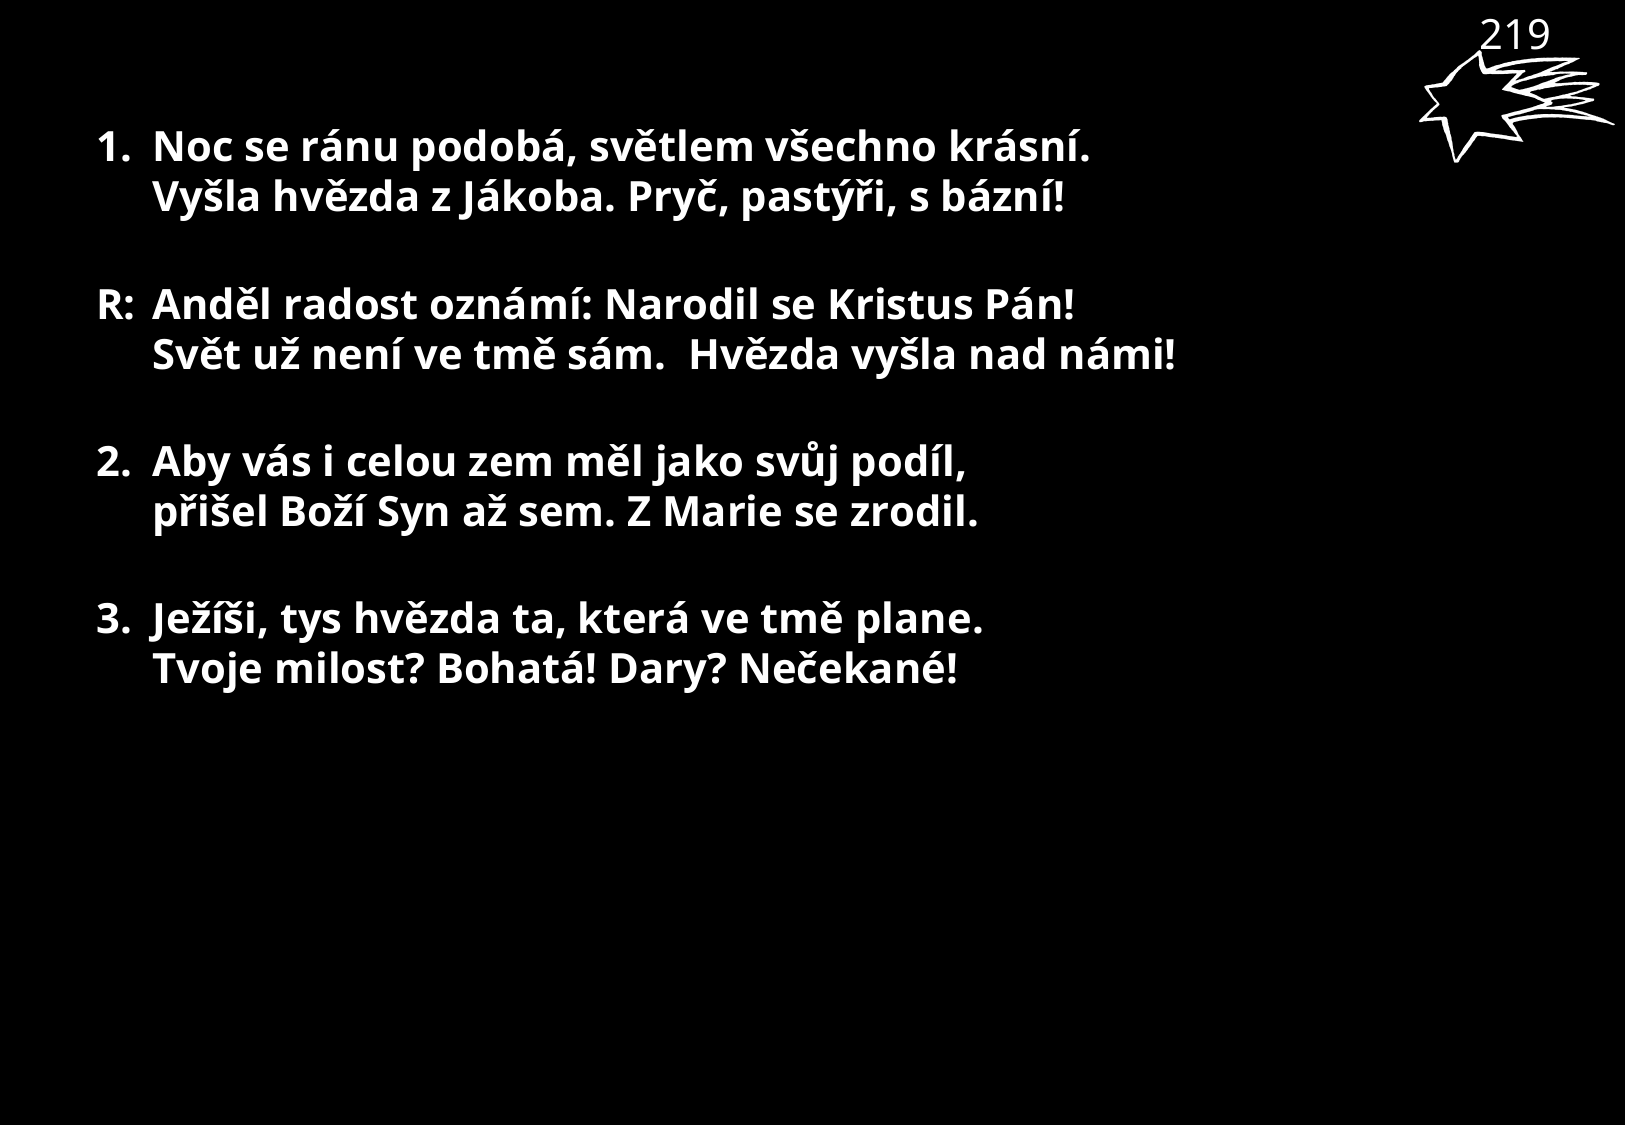

219
# 1. 	Noc se ránu podobá, světlem všechno krásní. Vyšla hvězda z Jákoba. Pryč, pastýři, s bázní!
R: 	Anděl radost oznámí: Narodil se Kristus Pán!
Svět už není ve tmě sám. Hvězda vyšla nad námi!
2. 	Aby vás i celou zem měl jako svůj podíl,
přišel Boží Syn až sem. Z Marie se zrodil.
3. 	Ježíši, tys hvězda ta, která ve tmě plane.
Tvoje milost? Bohatá! Dary? Nečekané!